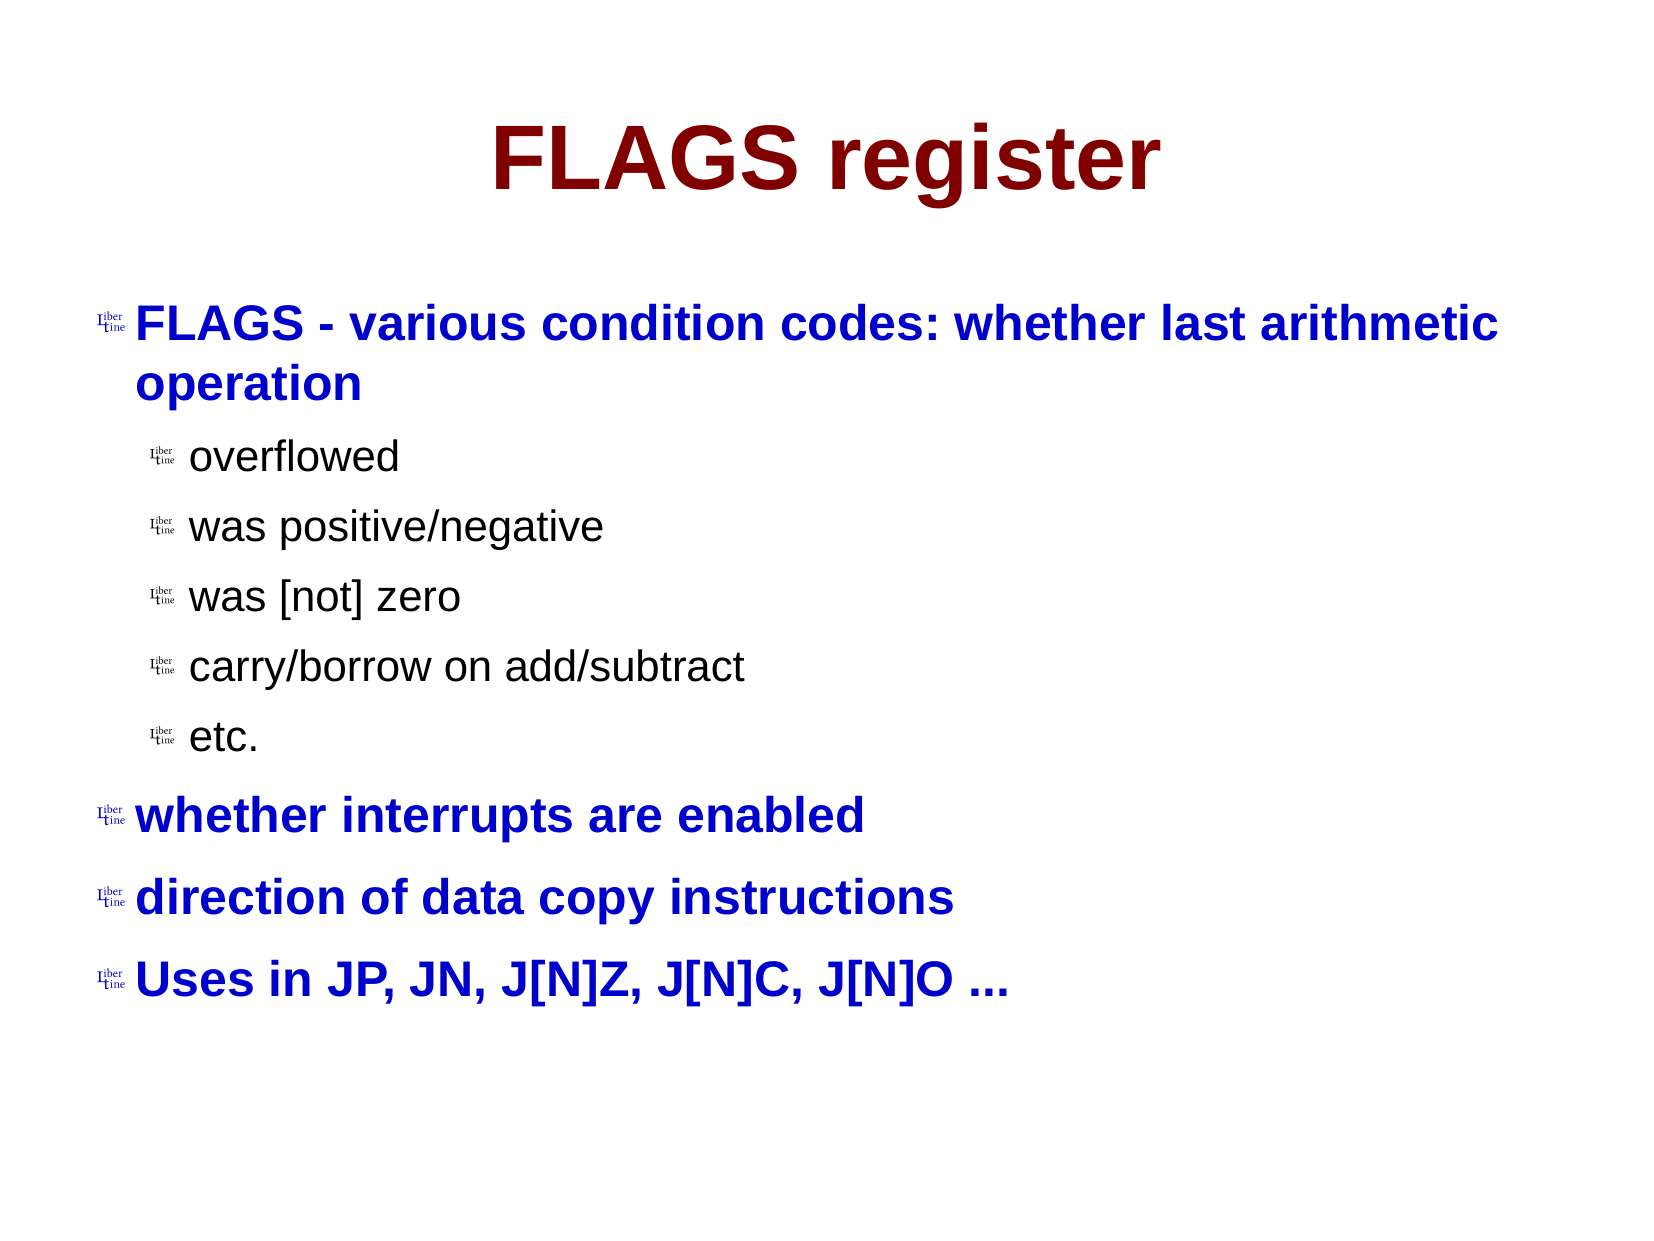

# FLAGS register
FLAGS - various condition codes: whether last arithmetic operation
overflowed
was positive/negative
was [not] zero
carry/borrow on add/subtract
etc.
whether interrupts are enabled
direction of data copy instructions
Uses in JP, JN, J[N]Z, J[N]C, J[N]O ...